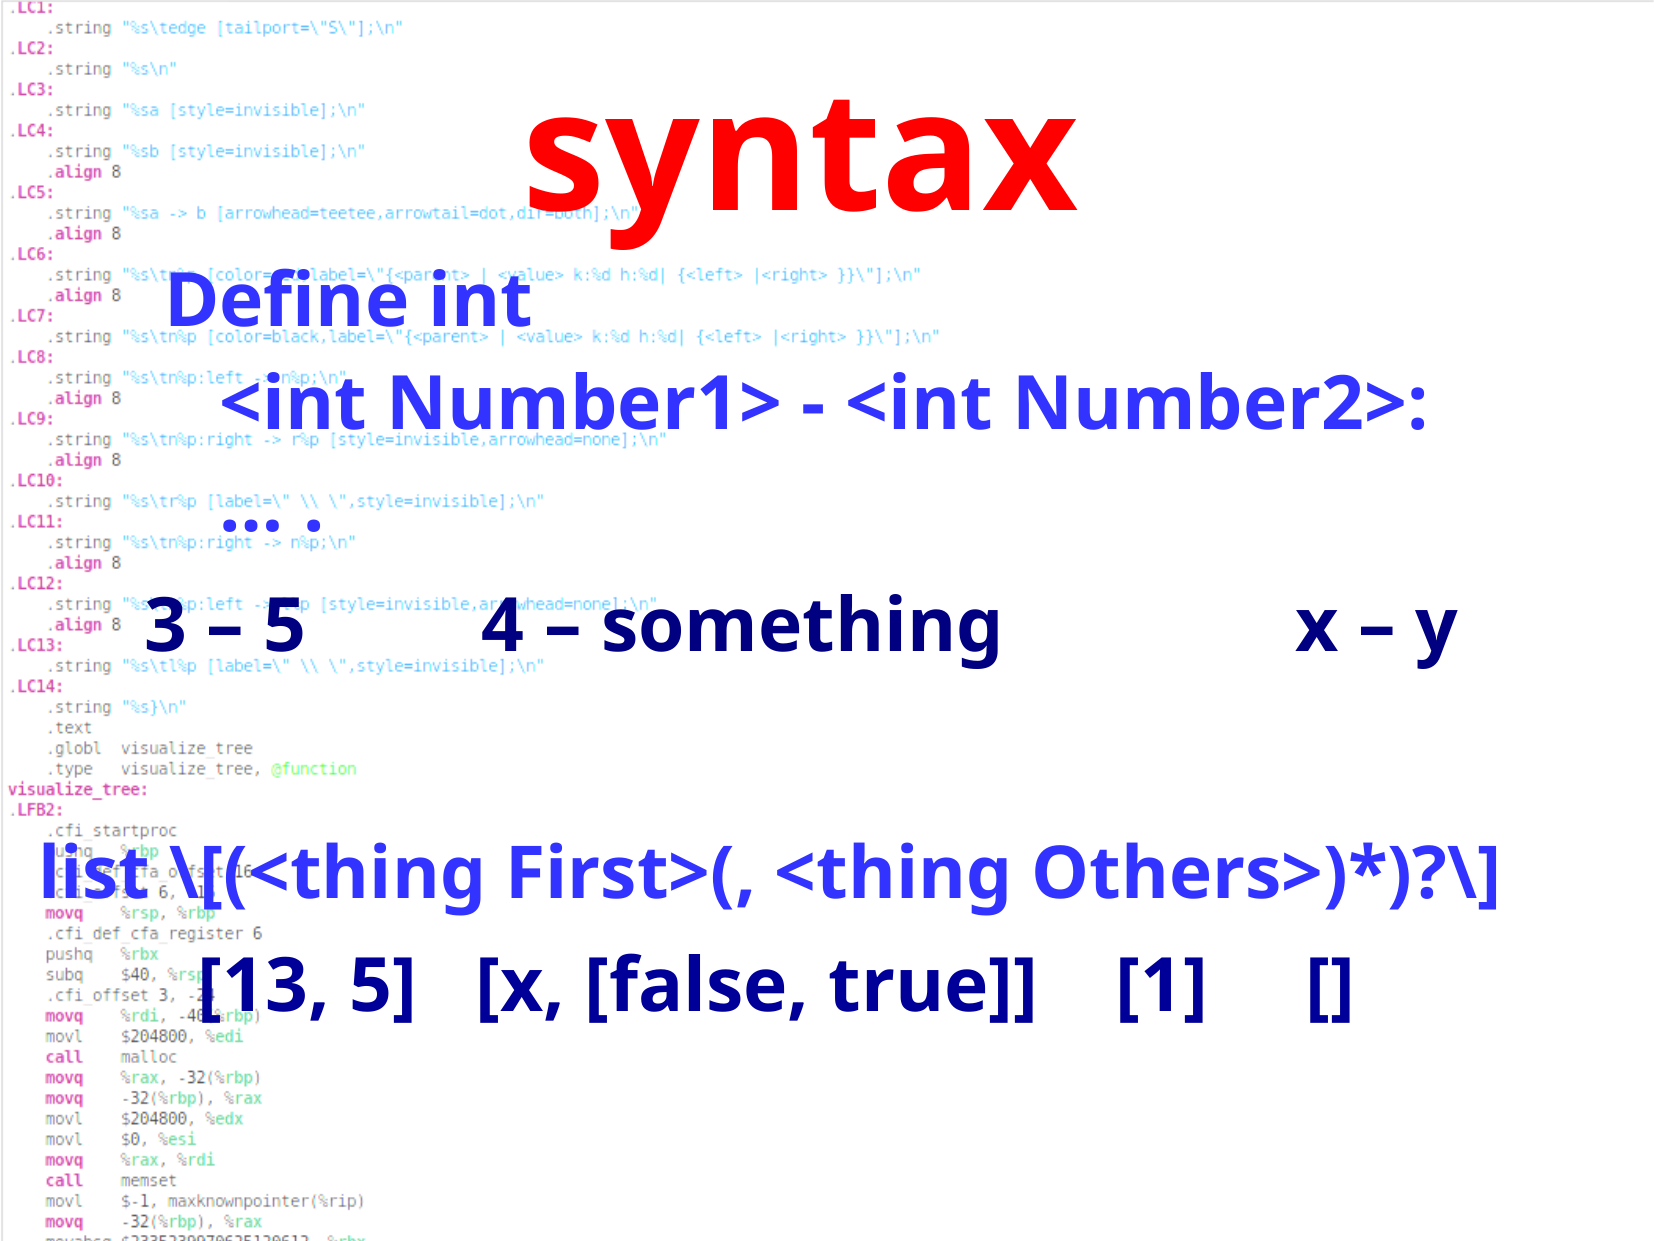

syntax
 Define int
	<int Number1> - <int Number2>:
	… .
3 – 5 4 – something x – y
list \[(<thing First>(, <thing Others>)*)?\]
[13, 5] [x, [false, true]] [1] []